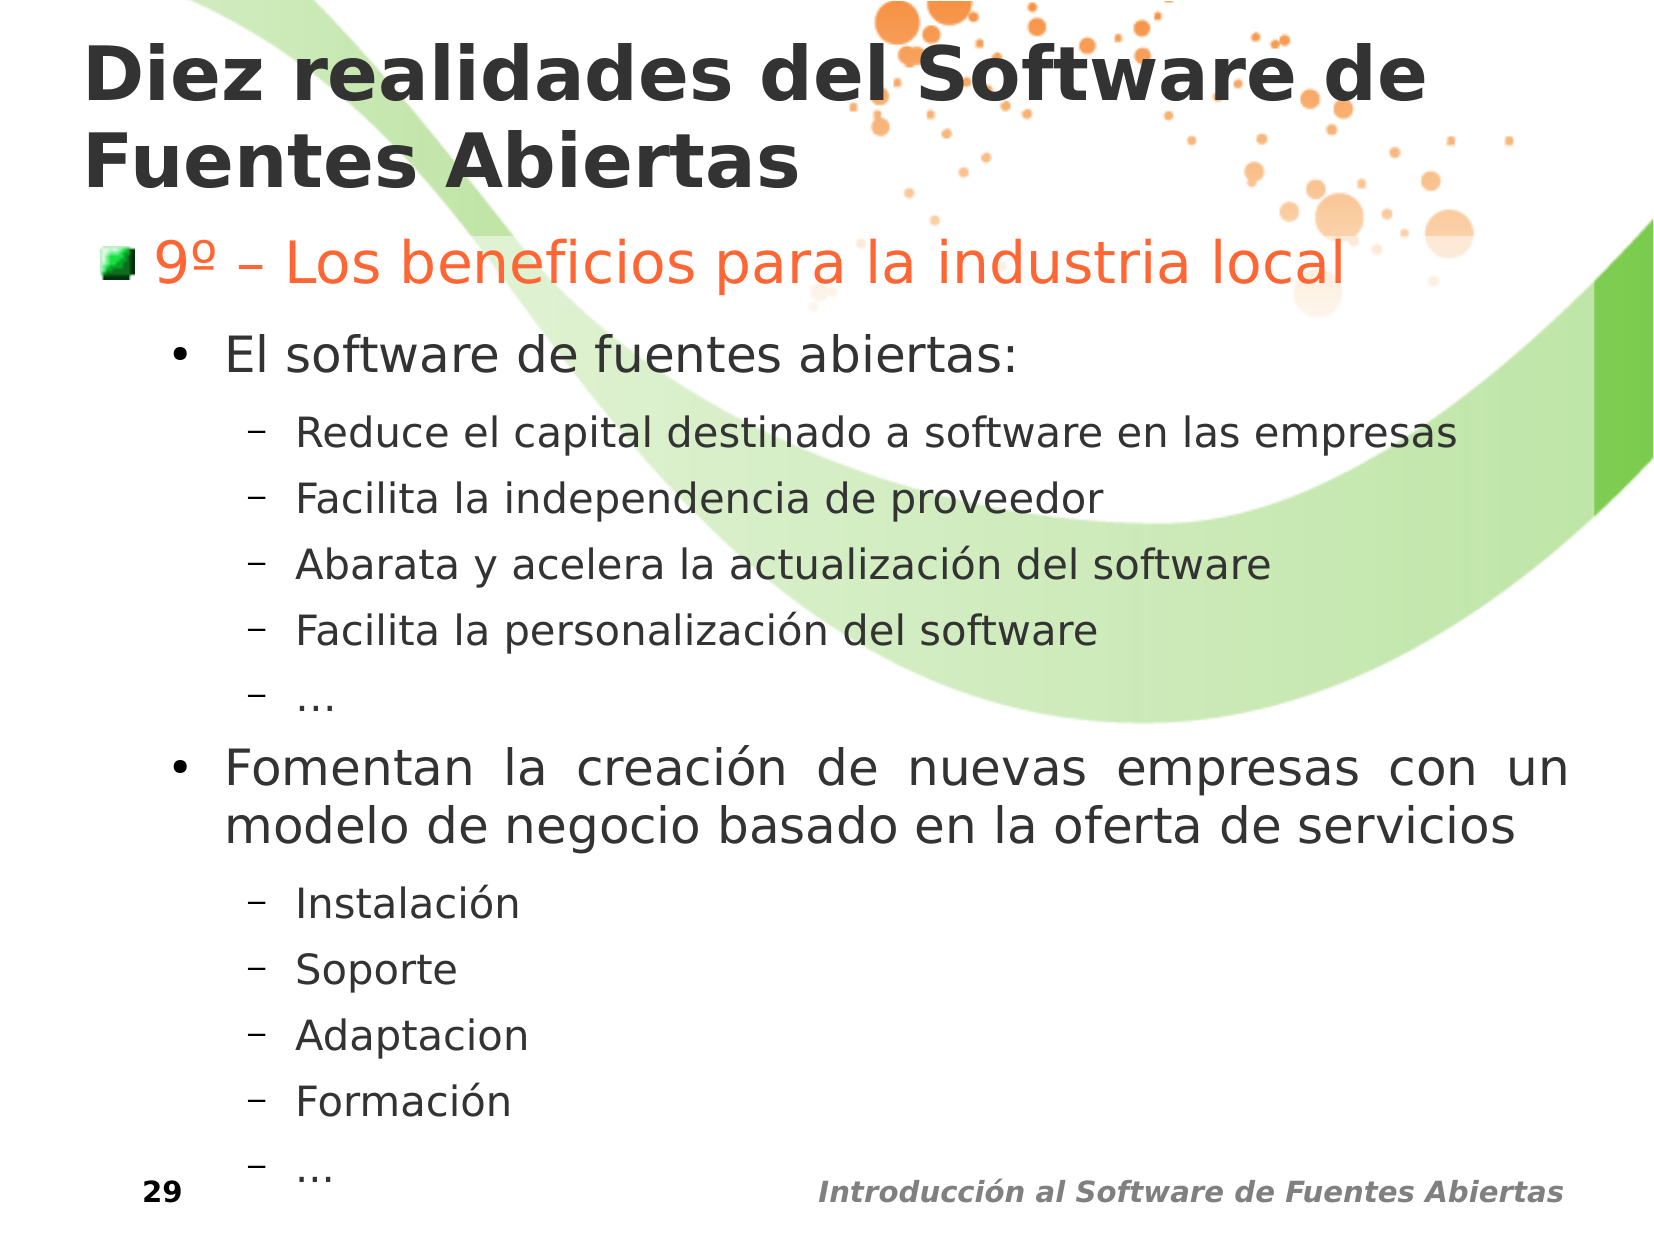

# Diez realidades del Software de Fuentes Abiertas
9º – Los beneficios para la industria local
El software de fuentes abiertas:
Reduce el capital destinado a software en las empresas
Facilita la independencia de proveedor
Abarata y acelera la actualización del software
Facilita la personalización del software
…
Fomentan la creación de nuevas empresas con un modelo de negocio basado en la oferta de servicios
Instalación
Soporte
Adaptacion
Formación
...